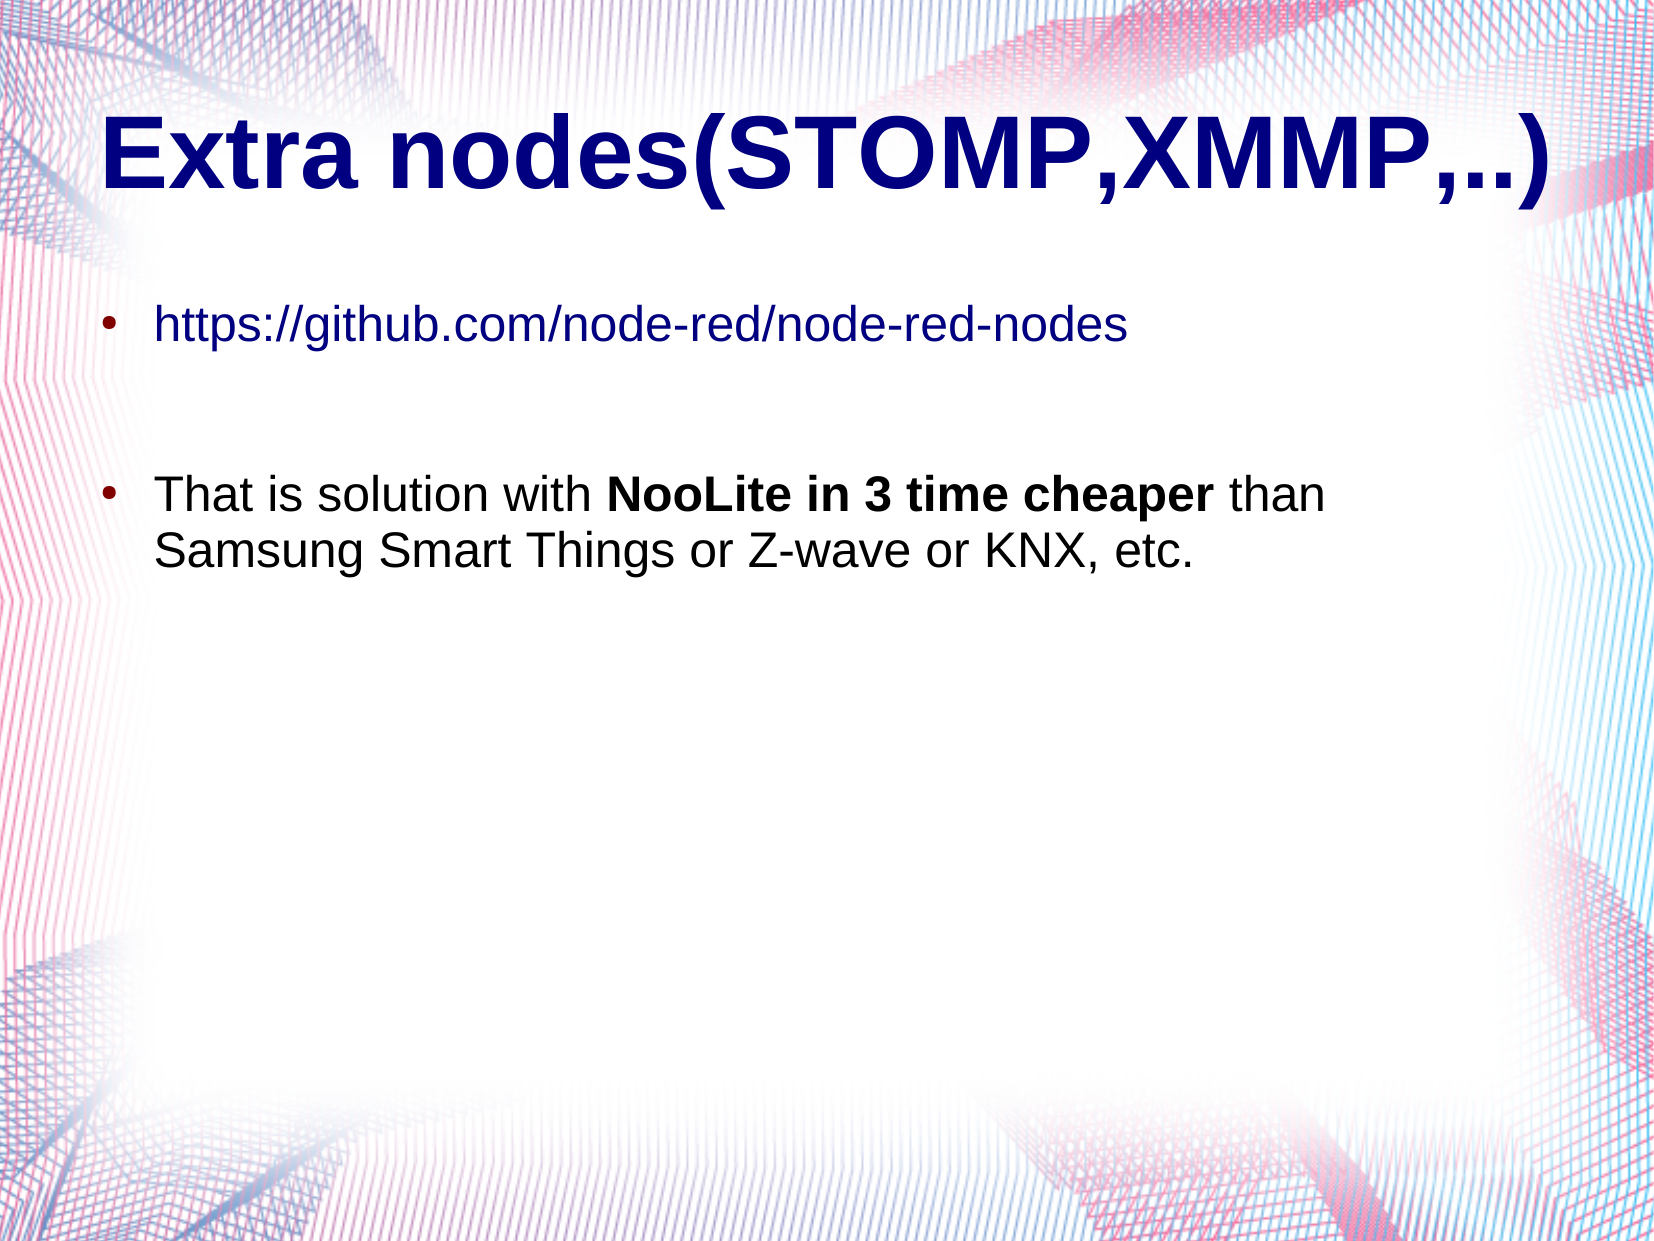

# Extra nodes(STOMP,XMMP,..)
https://github.com/node-red/node-red-nodes
That is solution with NooLite in 3 time cheaper than
Samsung Smart Things or Z-wave or KNX, etc.